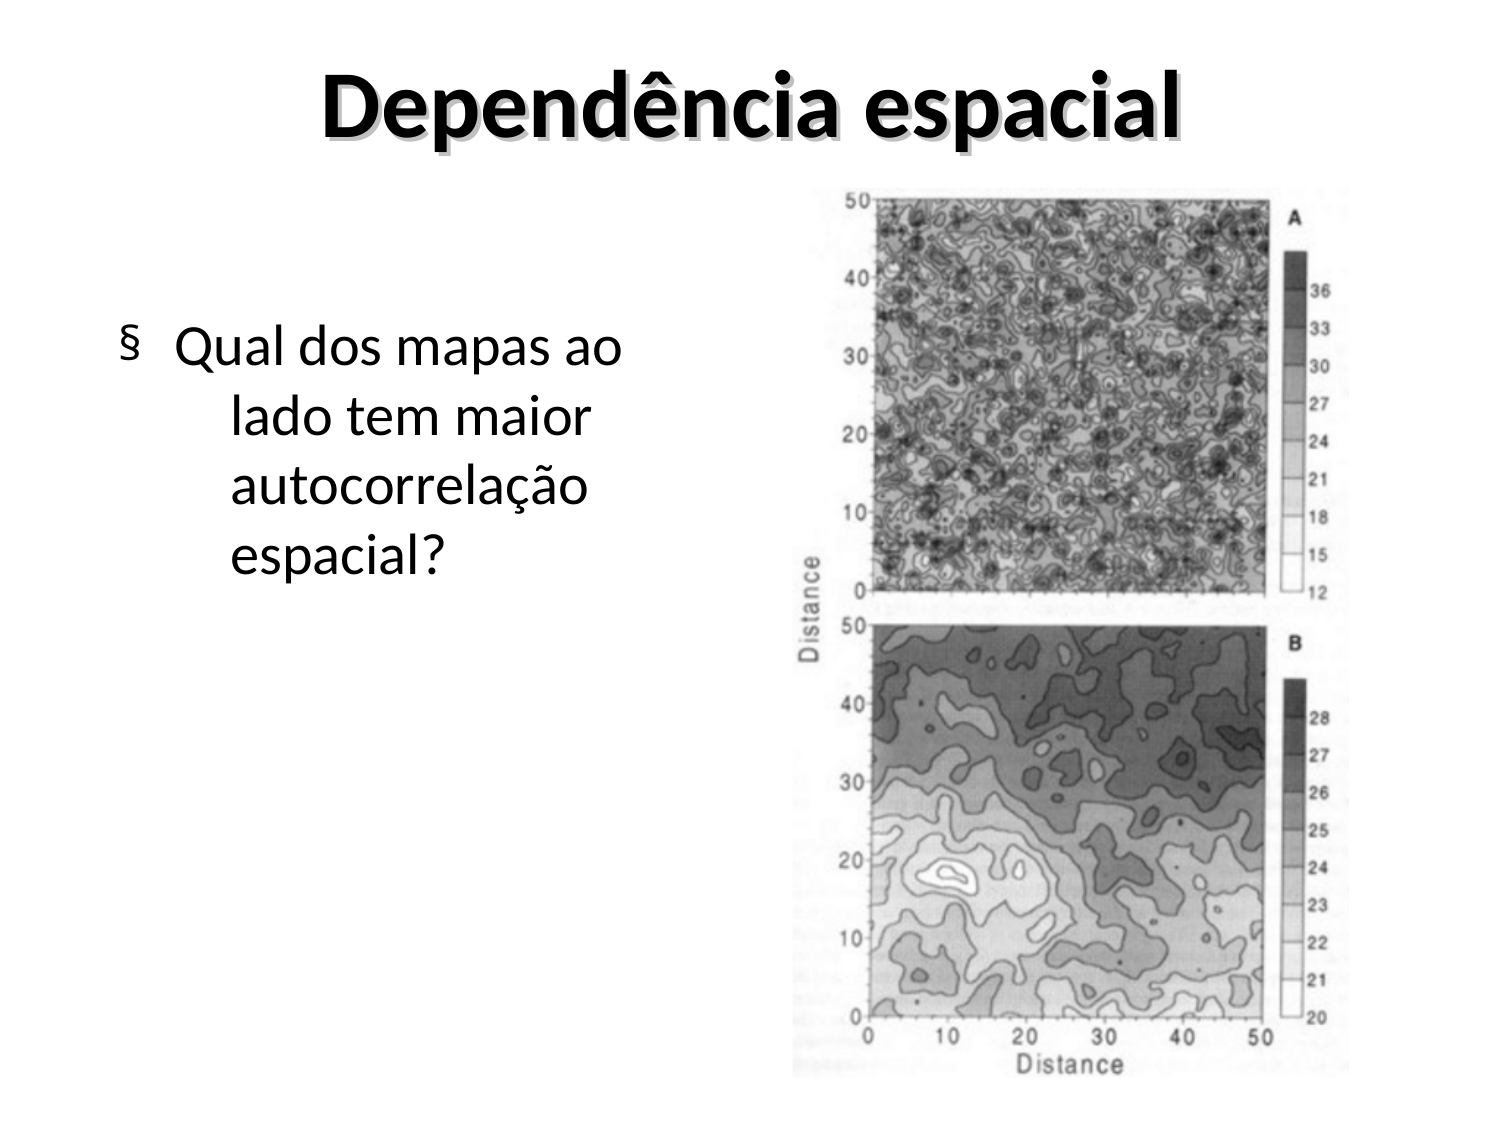

# Dependência espacial
Qual dos mapas ao lado tem maior autocorrelação espacial?